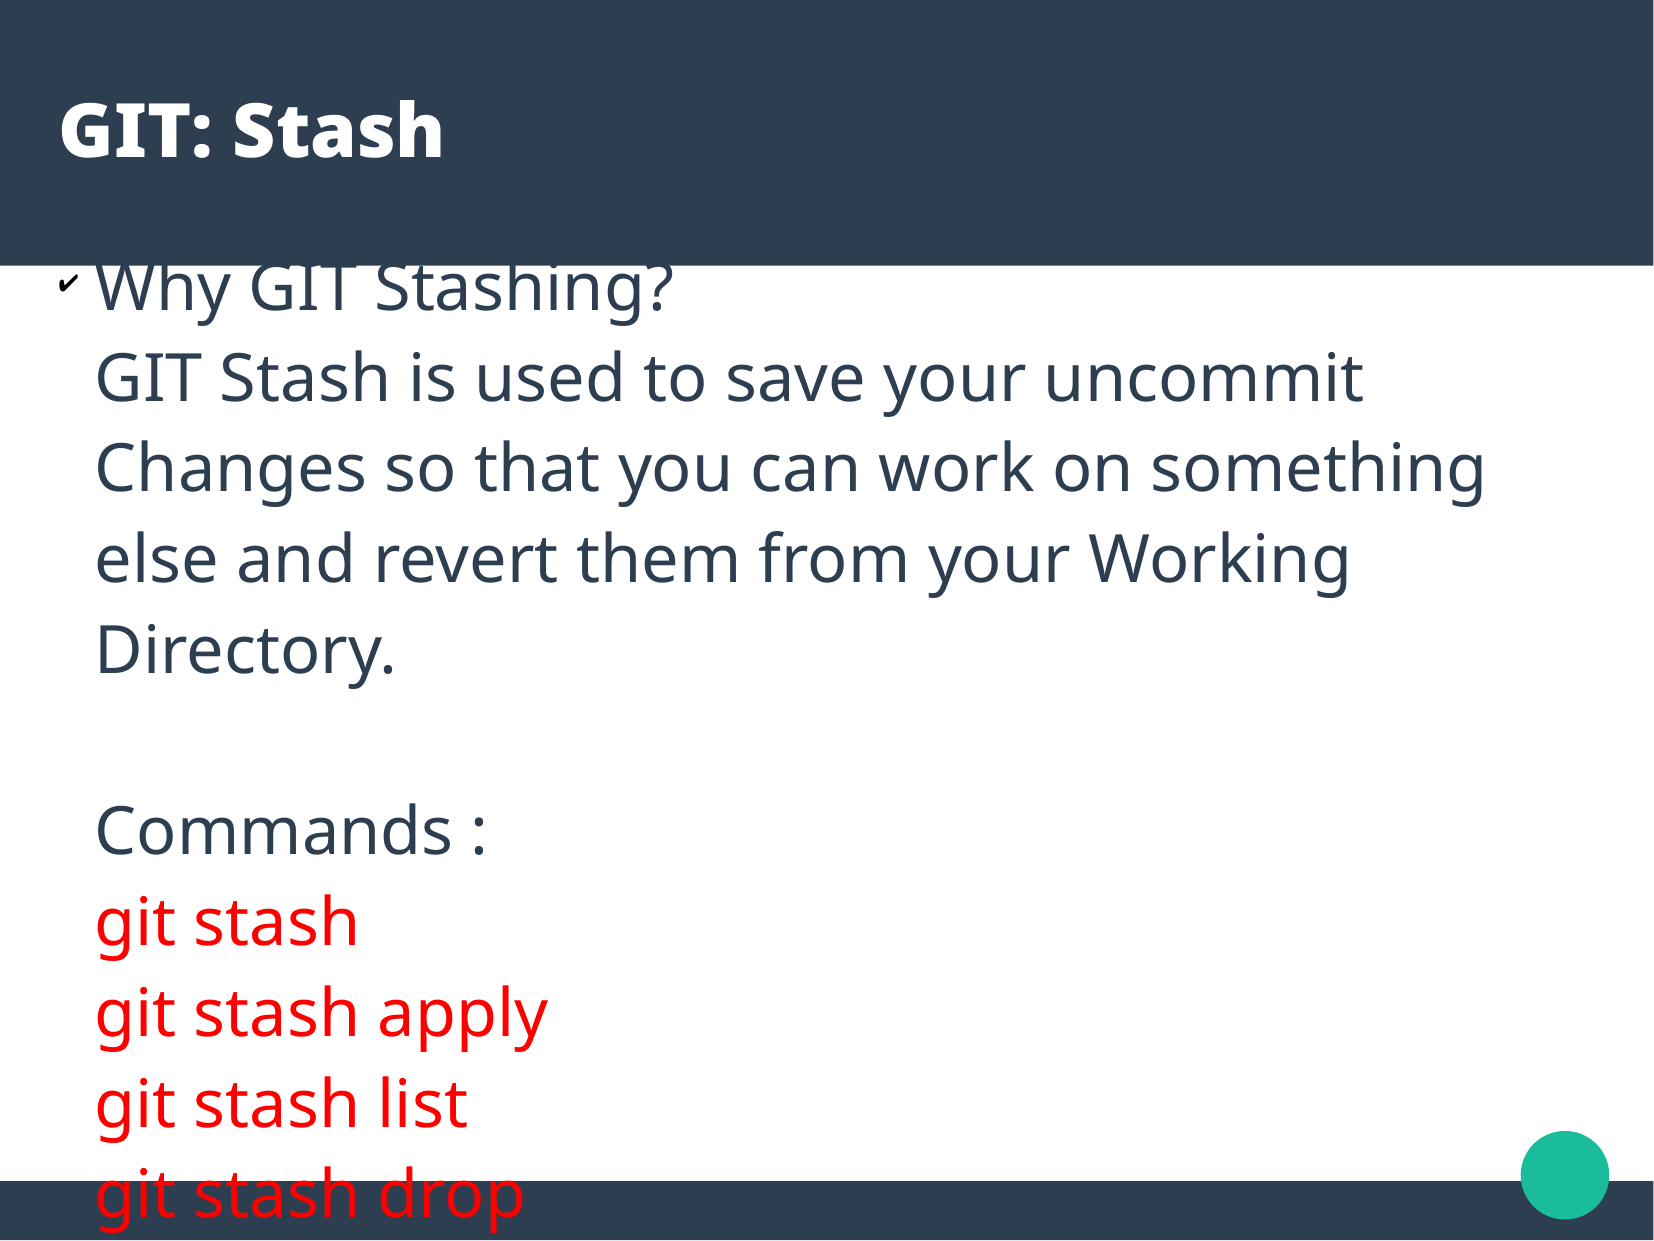

# GIT: Stash
Why GIT Stashing?
GIT Stash is used to save your uncommit Changes so that you can work on something else and revert them from your Working Directory.
Commands :
git stash
git stash apply
git stash list
git stash drop